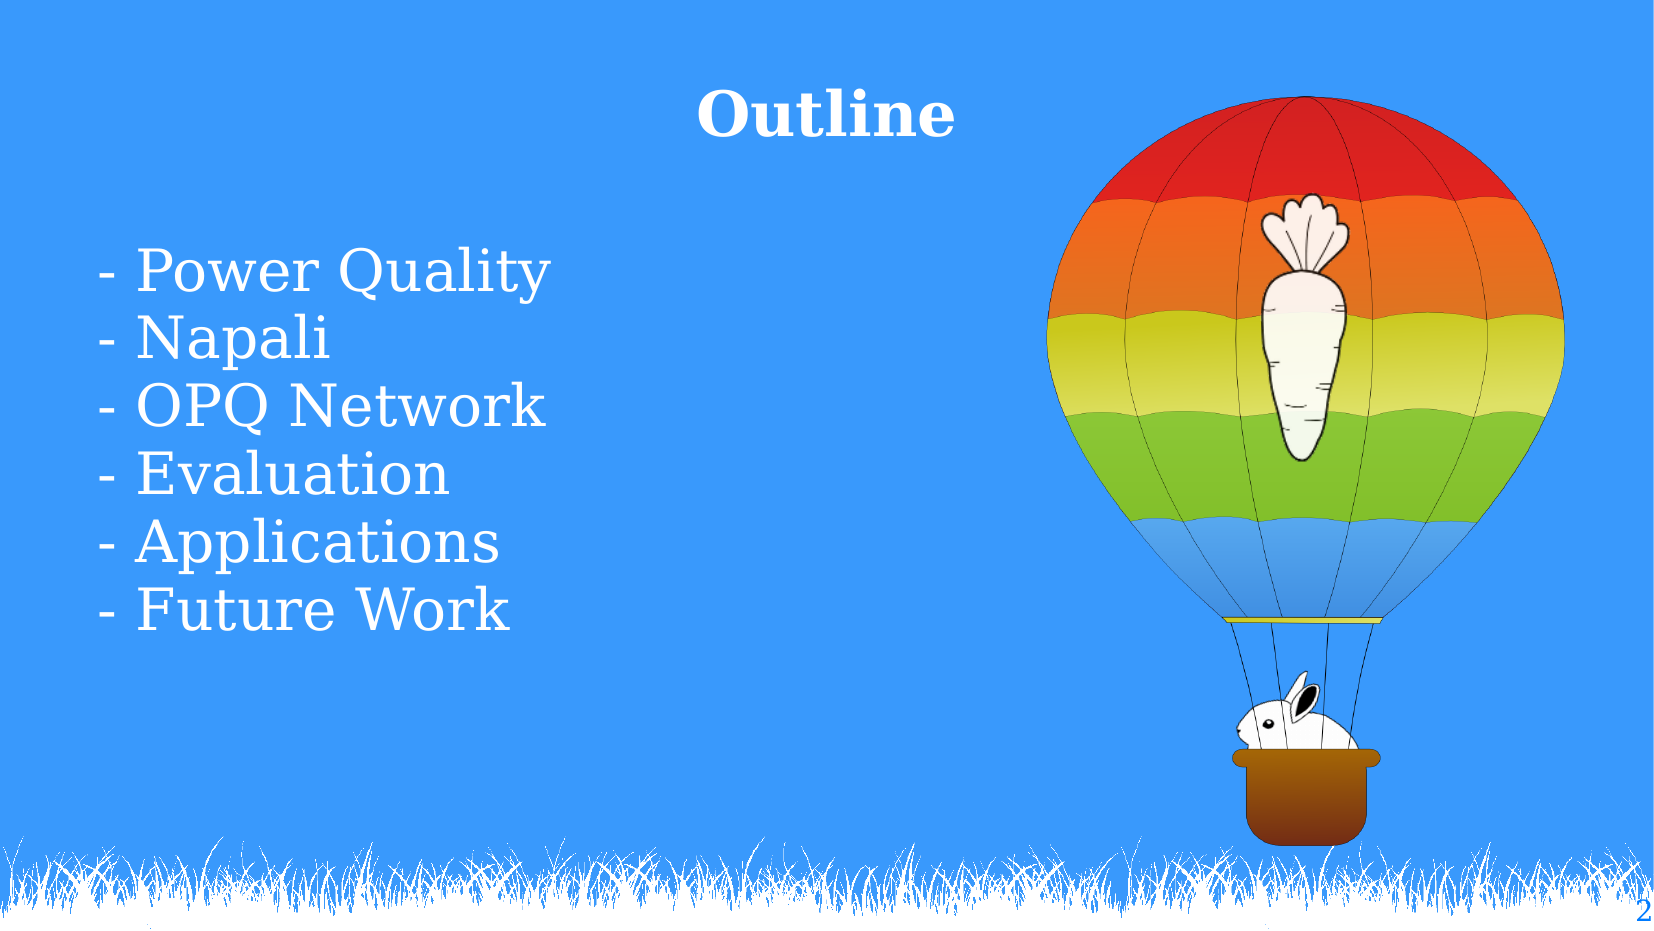

# Outline
- Power Quality
- Napali
- OPQ Network
- Evaluation
- Applications
- Future Work
2